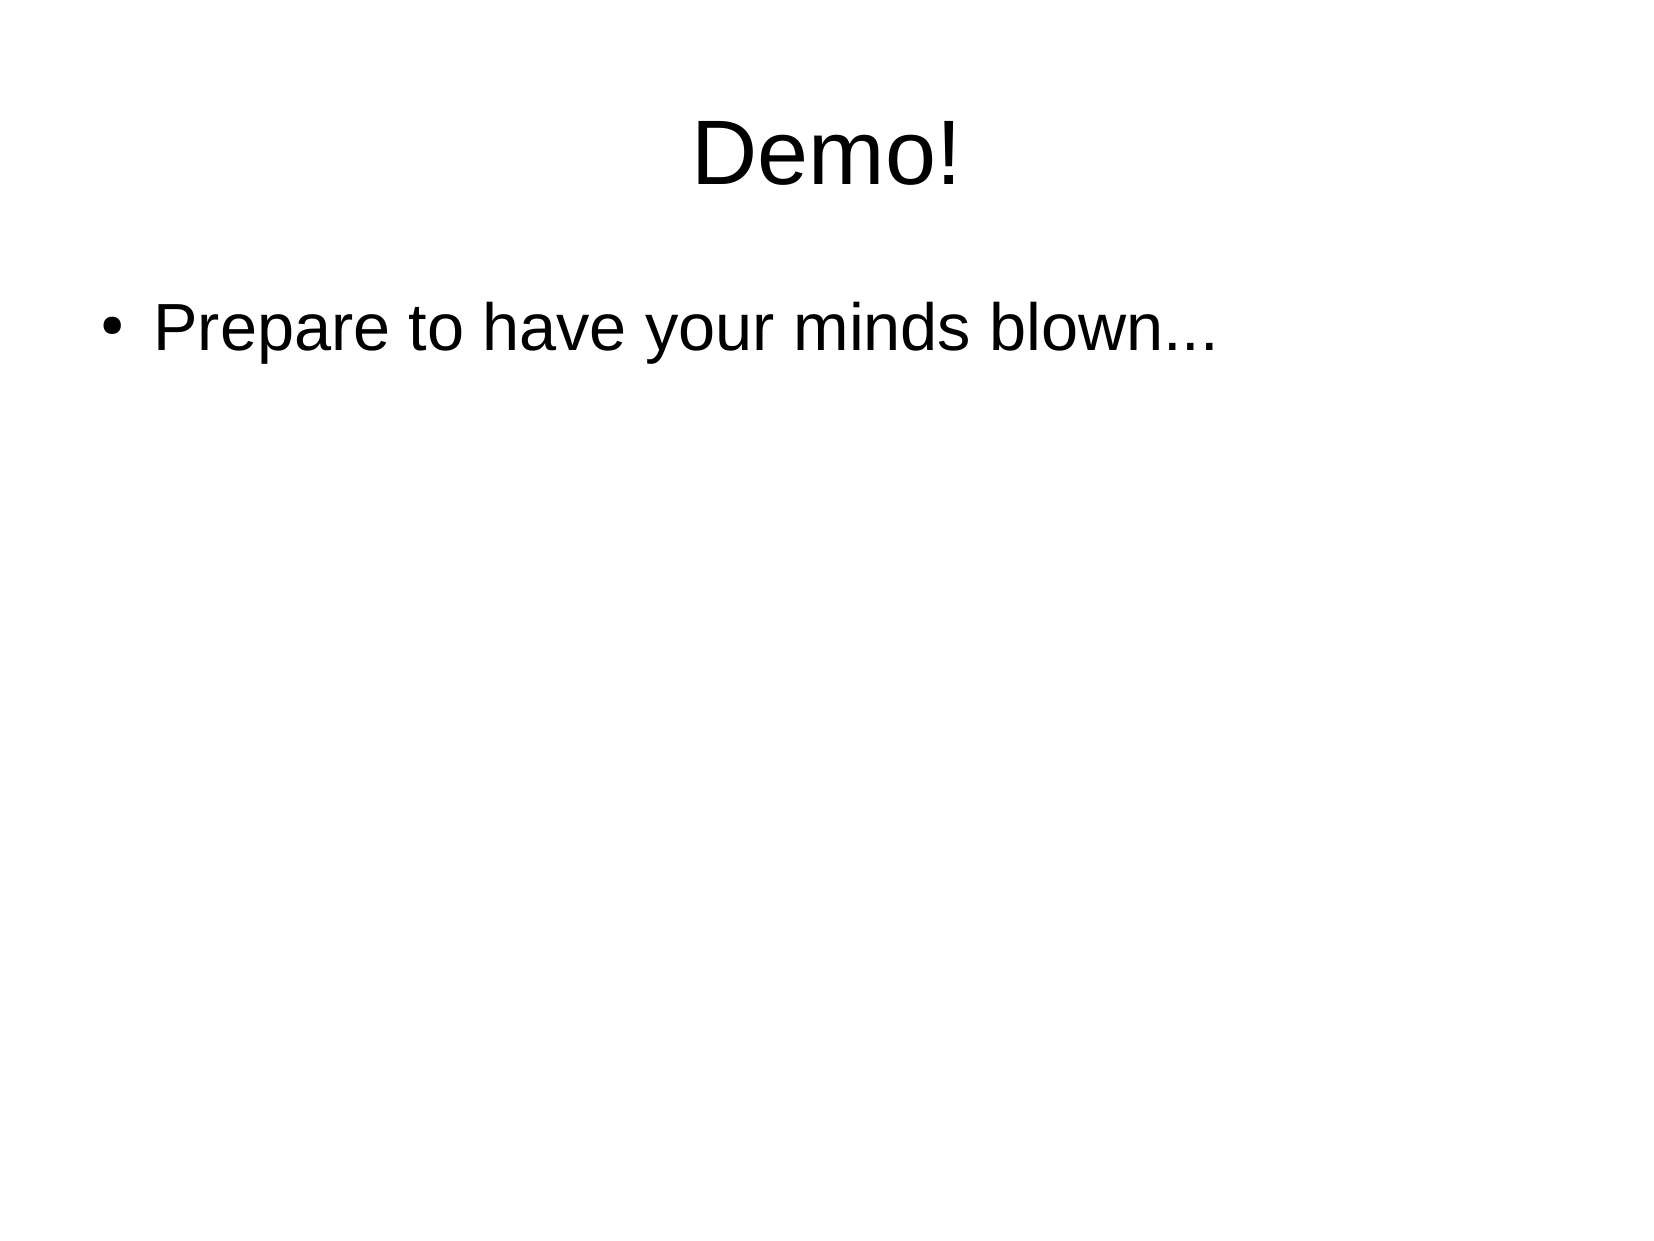

# Demo!
Prepare to have your minds blown...